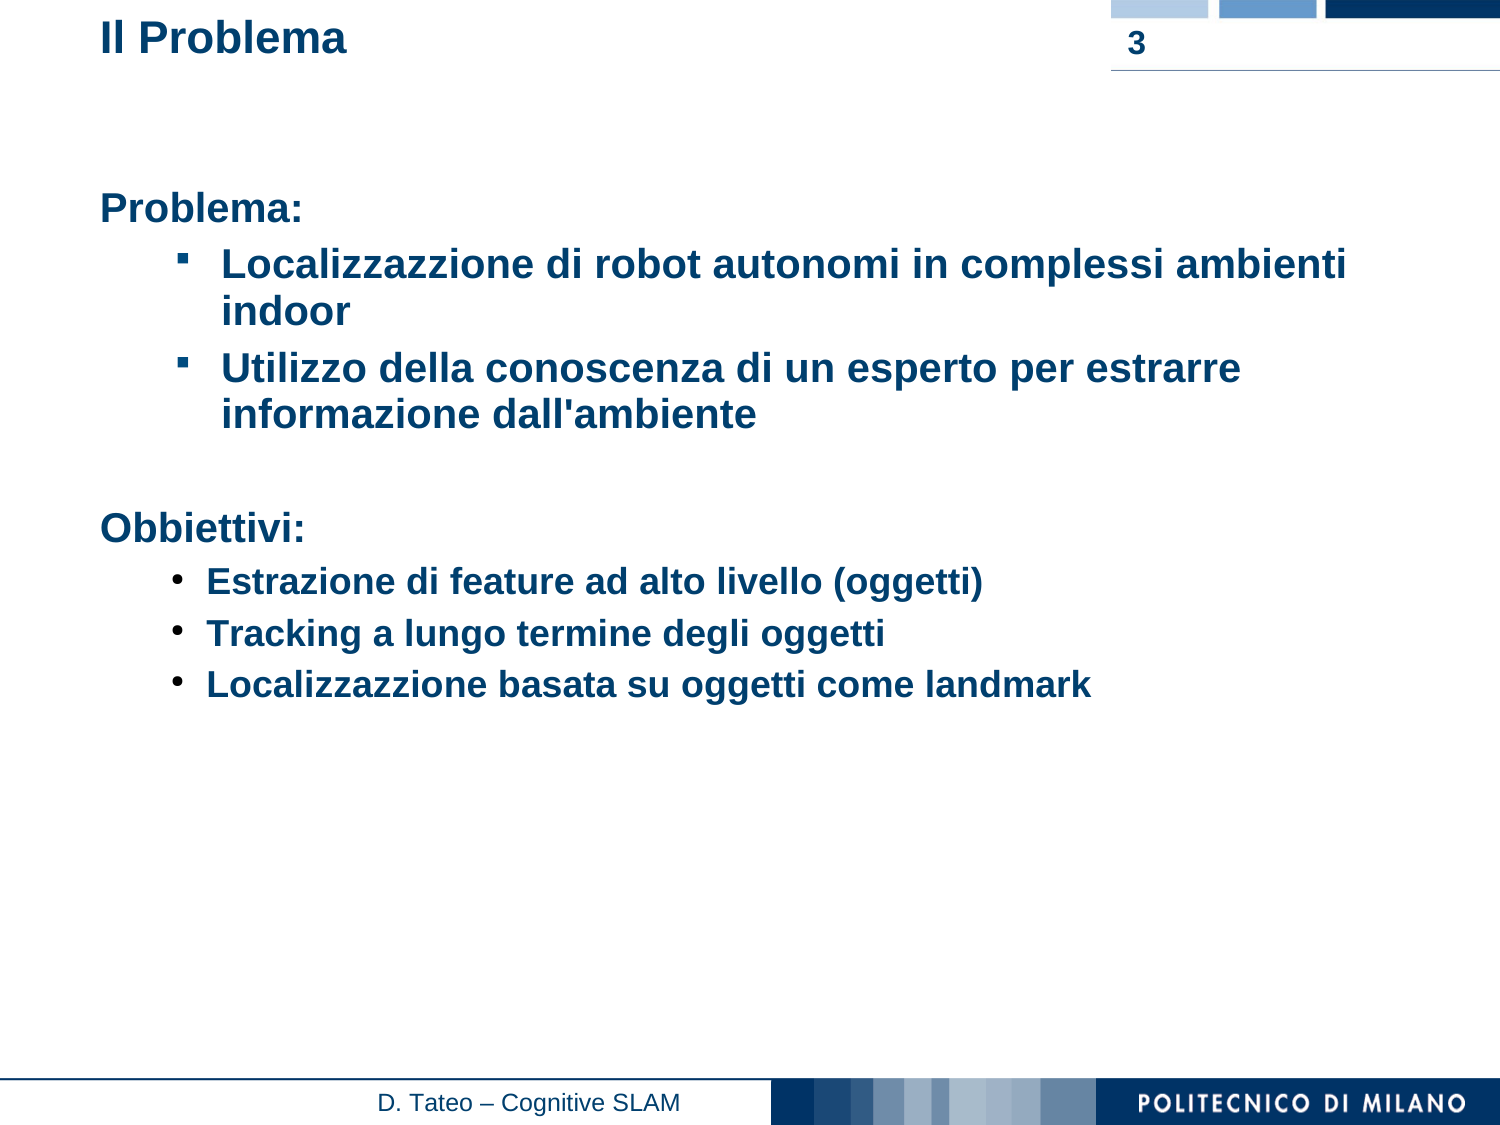

# Il Problema
Problema:
Localizzazzione di robot autonomi in complessi ambienti indoor
Utilizzo della conoscenza di un esperto per estrarre informazione dall'ambiente
Obbiettivi:
Estrazione di feature ad alto livello (oggetti)
Tracking a lungo termine degli oggetti
Localizzazzione basata su oggetti come landmark